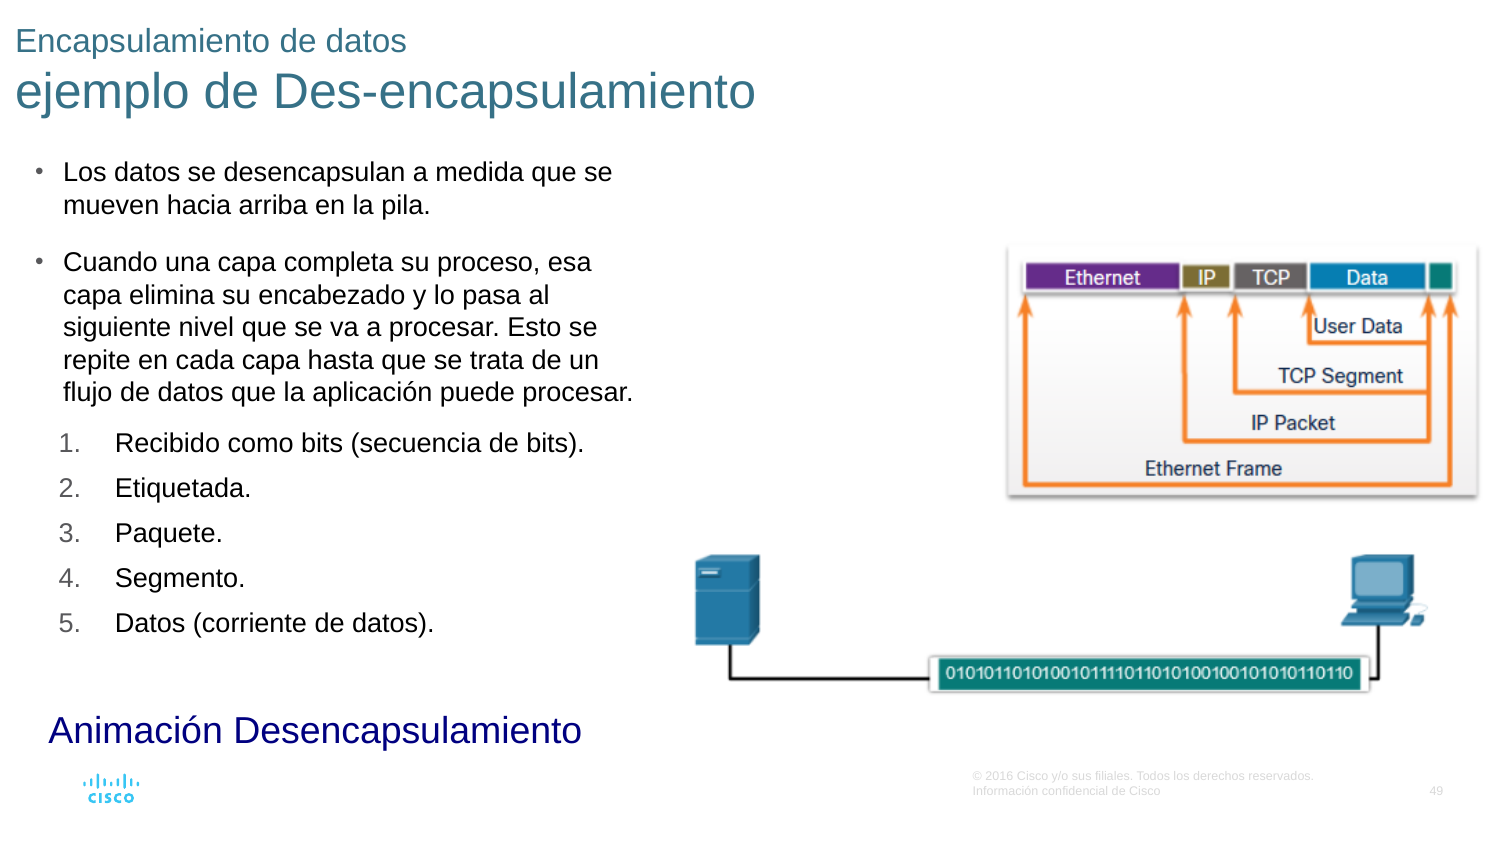

# Encapsulamiento de datos ejemplo de Des-encapsulamiento
Los datos se desencapsulan a medida que se mueven hacia arriba en la pila.
Cuando una capa completa su proceso, esa capa elimina su encabezado y lo pasa al siguiente nivel que se va a procesar. Esto se repite en cada capa hasta que se trata de un flujo de datos que la aplicación puede procesar.
Recibido como bits (secuencia de bits).
Etiquetada.
Paquete.
Segmento.
Datos (corriente de datos).
Animación Desencapsulamiento